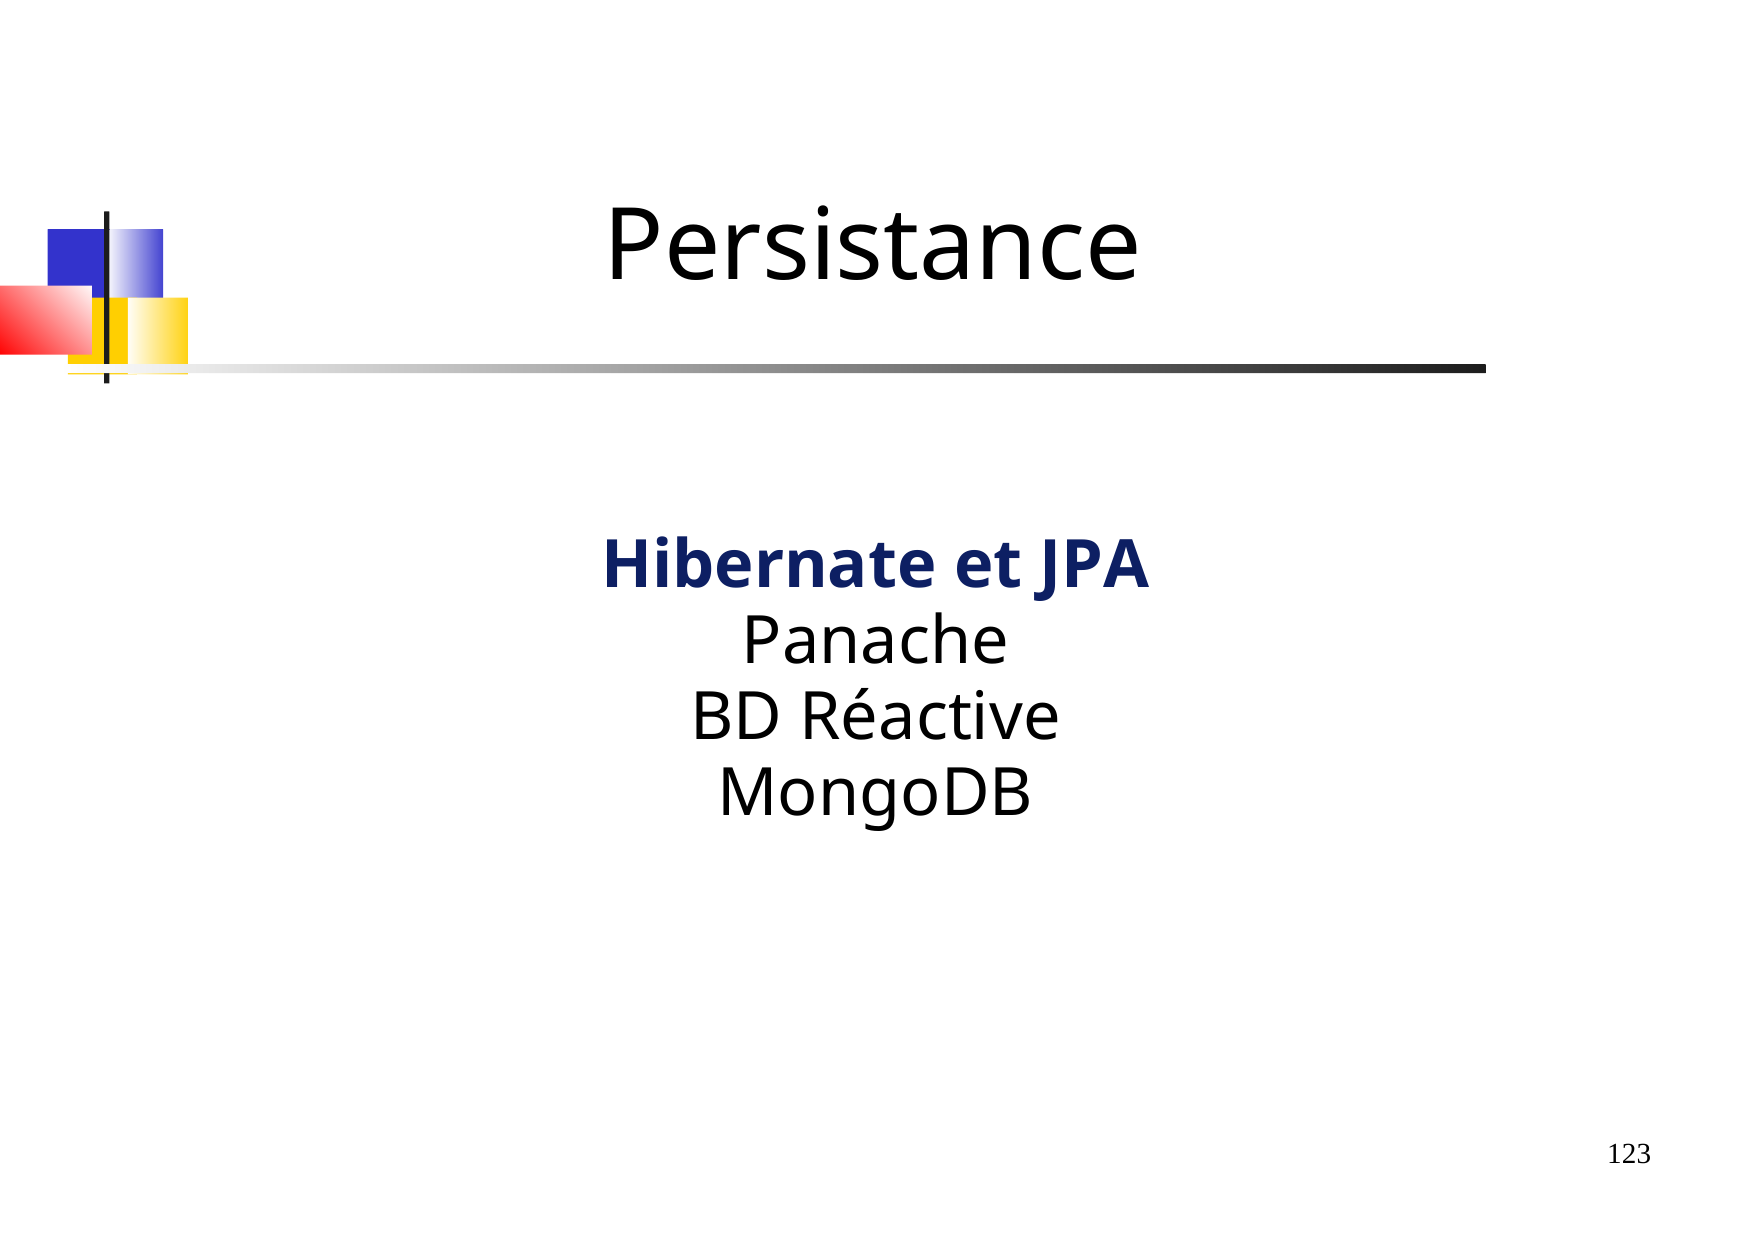

# Persistance
Hibernate et JPA
Panache
BD Réactive
MongoDB